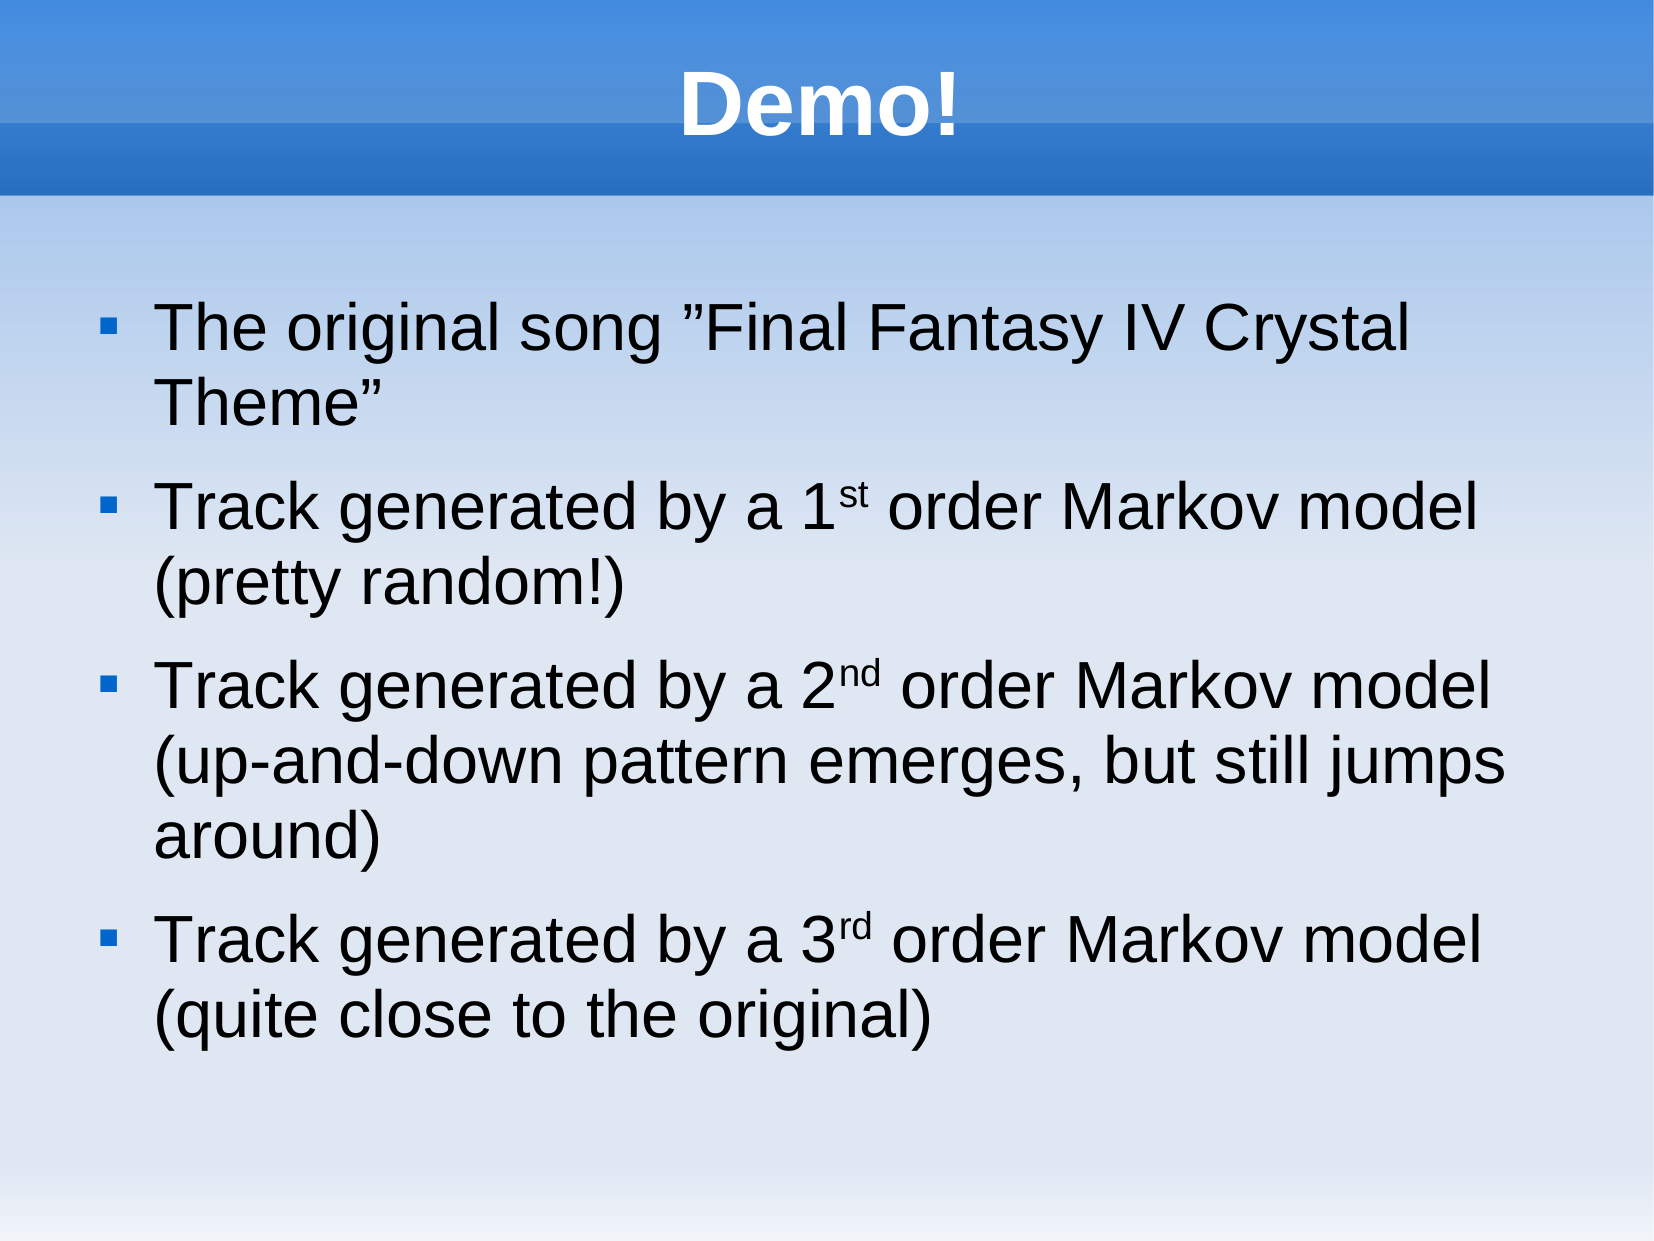

# Demo!
The original song ”Final Fantasy IV Crystal Theme”
Track generated by a 1st order Markov model (pretty random!)
Track generated by a 2nd order Markov model (up-and-down pattern emerges, but still jumps around)
Track generated by a 3rd order Markov model (quite close to the original)